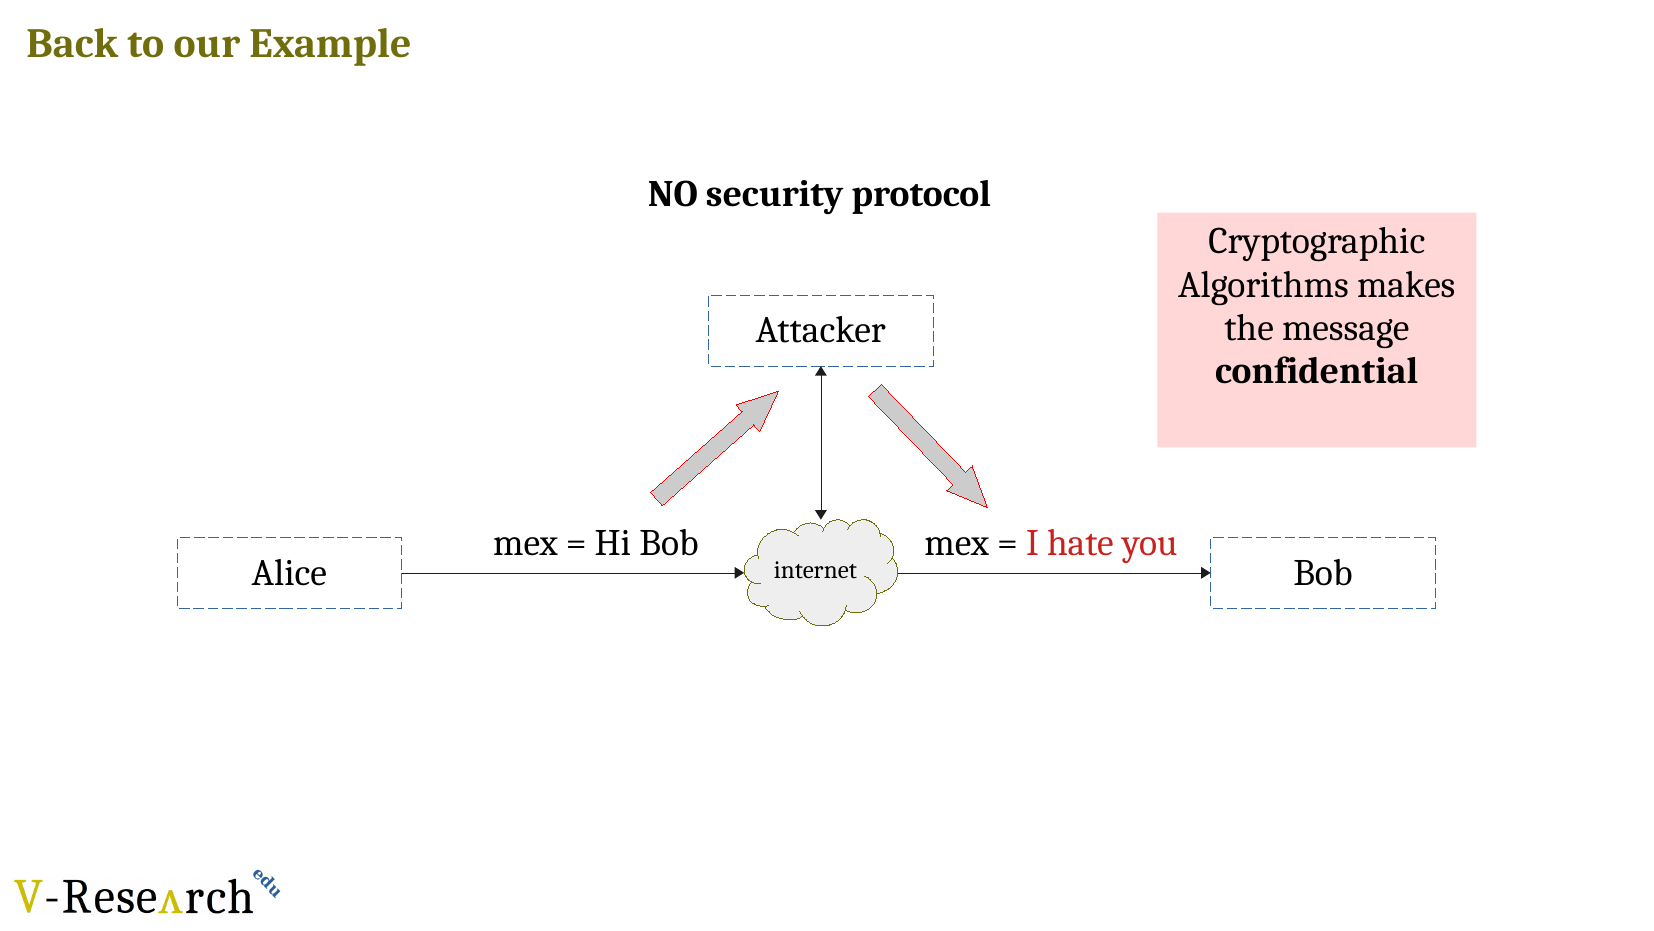

Back to our Example
NO security protocol
Cryptographic Algorithms makes the message confidential
Attacker
mex = Hi Bob
mex = I hate you
internet
Alice
Bob
edu